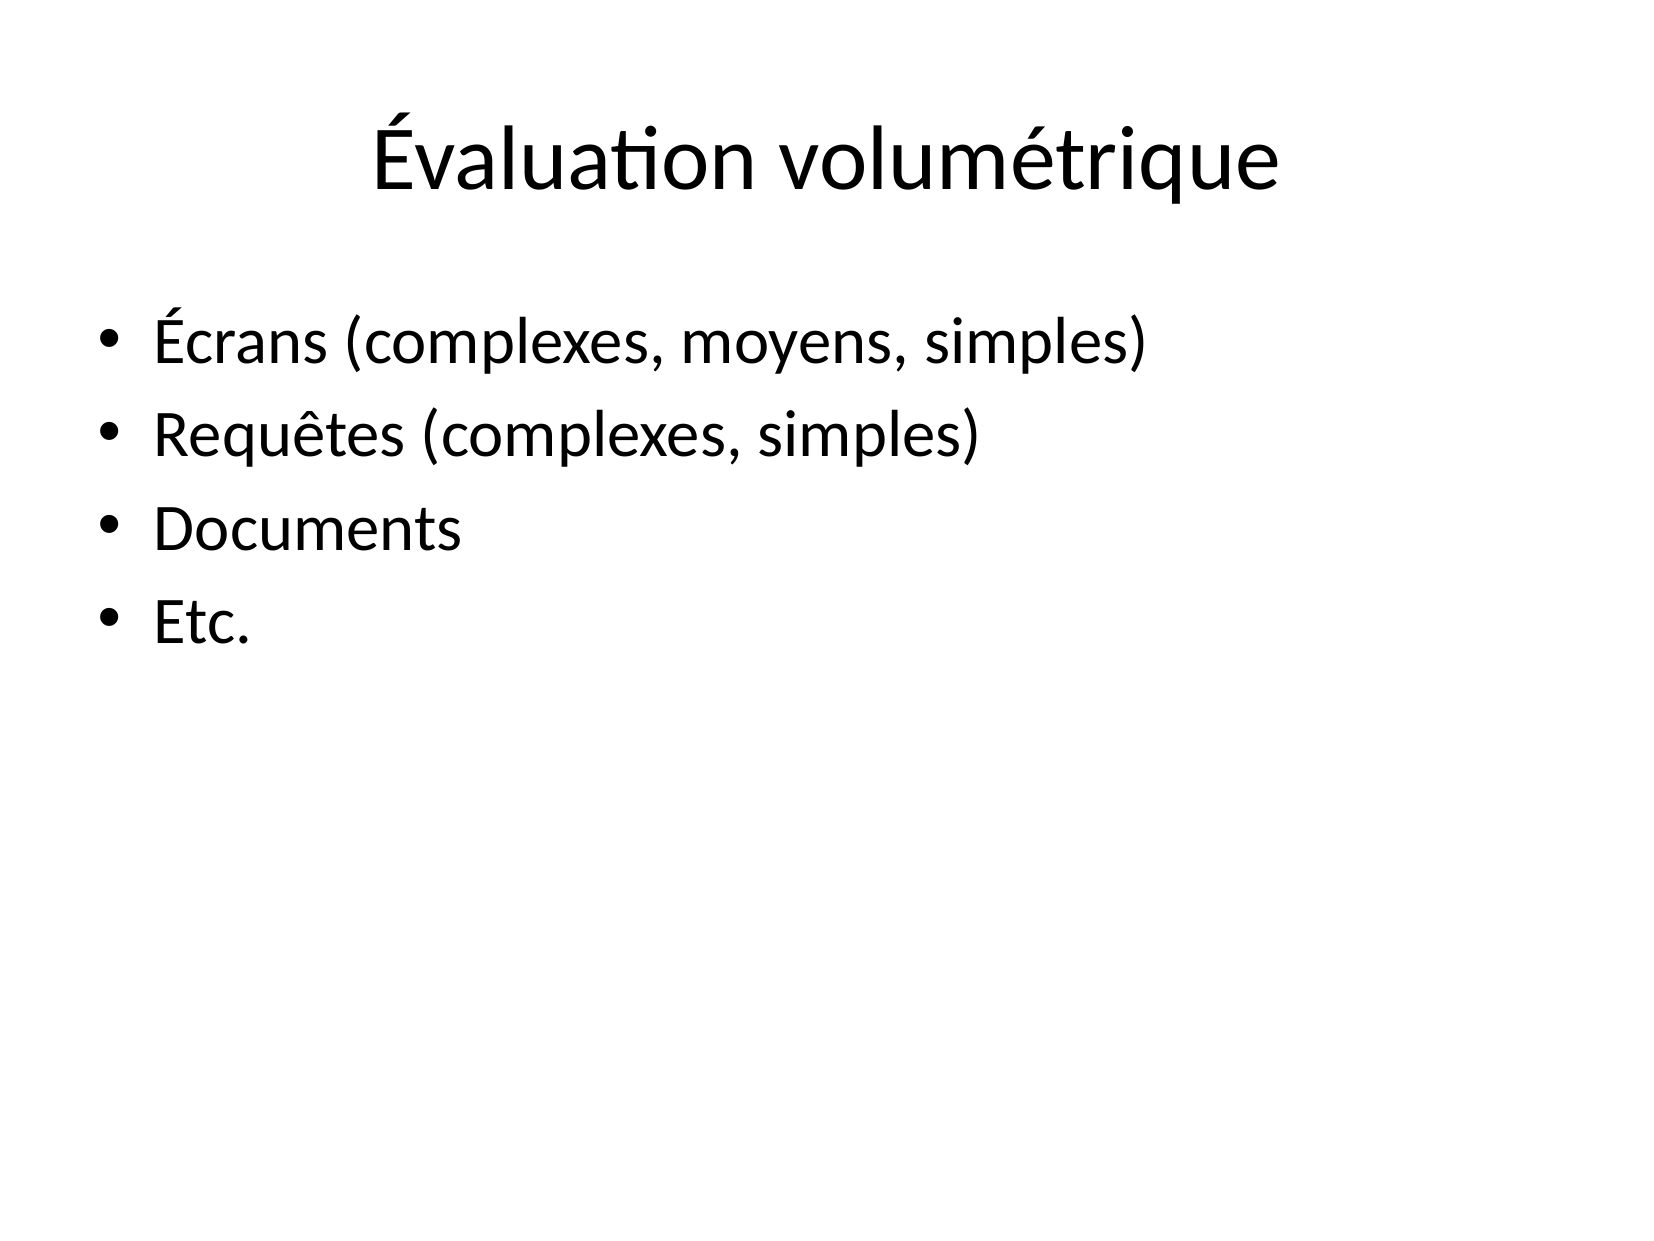

# Évaluation volumétrique
Écrans (complexes, moyens, simples)
Requêtes (complexes, simples)
Documents
Etc.